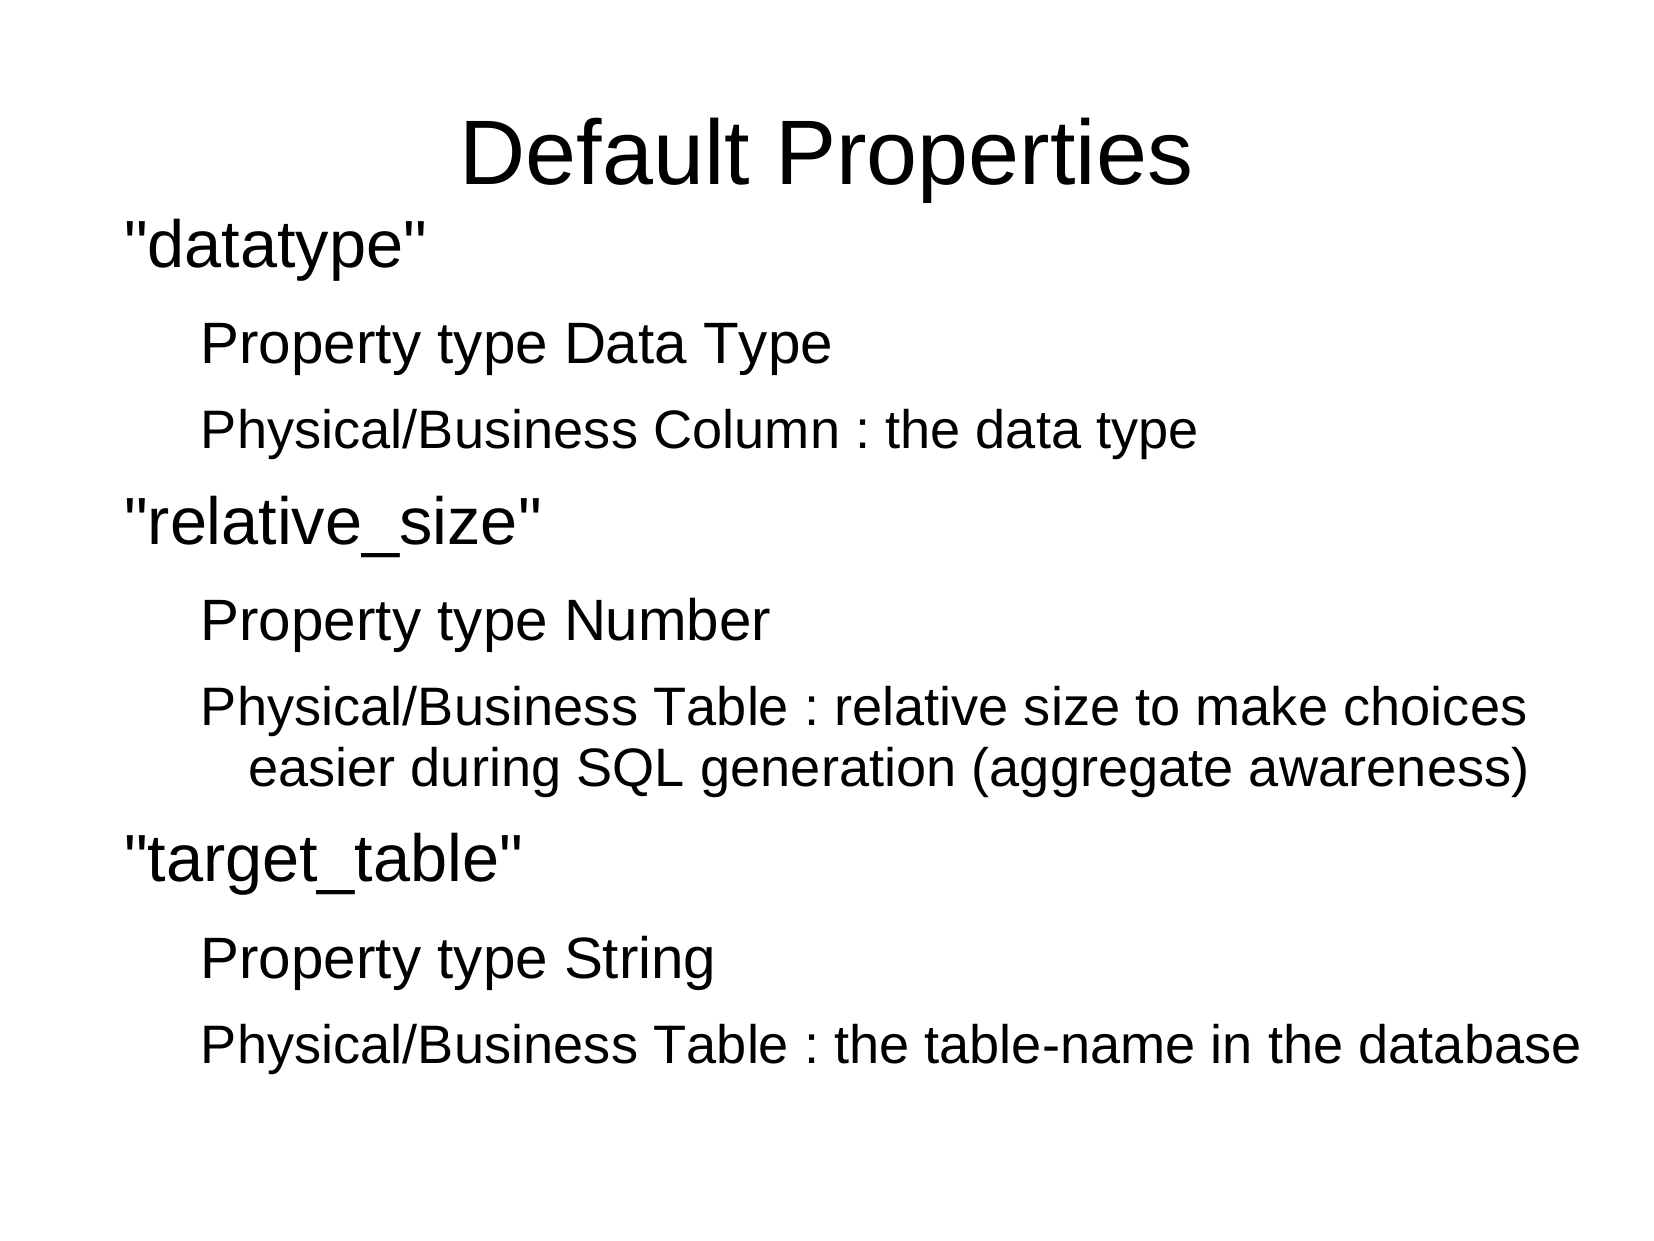

# Default Properties
"datatype"
Property type Data Type
Physical/Business Column : the data type
"relative_size"
Property type Number
Physical/Business Table : relative size to make choices easier during SQL generation (aggregate awareness)
"target_table"
Property type String
Physical/Business Table : the table-name in the database